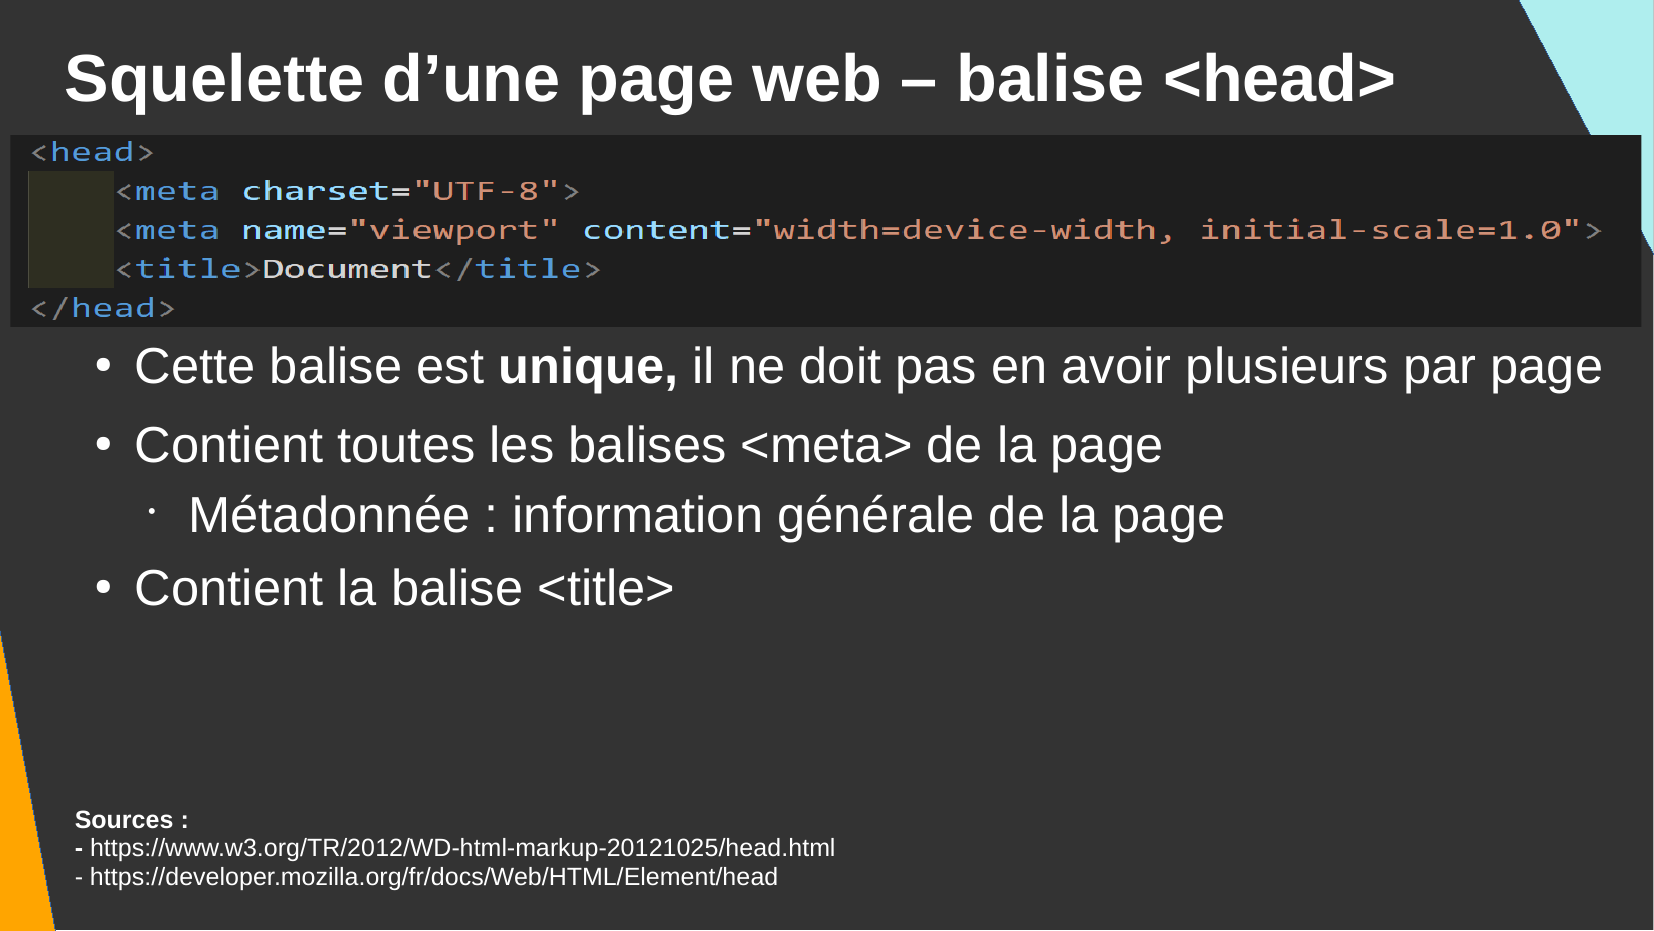

# Squelette d’une page web – balise <head>
Cette balise est unique, il ne doit pas en avoir plusieurs par page
Contient toutes les balises <meta> de la page
Métadonnée : information générale de la page
Contient la balise <title>
Sources :
- https://www.w3.org/TR/2012/WD-html-markup-20121025/head.html
- https://developer.mozilla.org/fr/docs/Web/HTML/Element/head